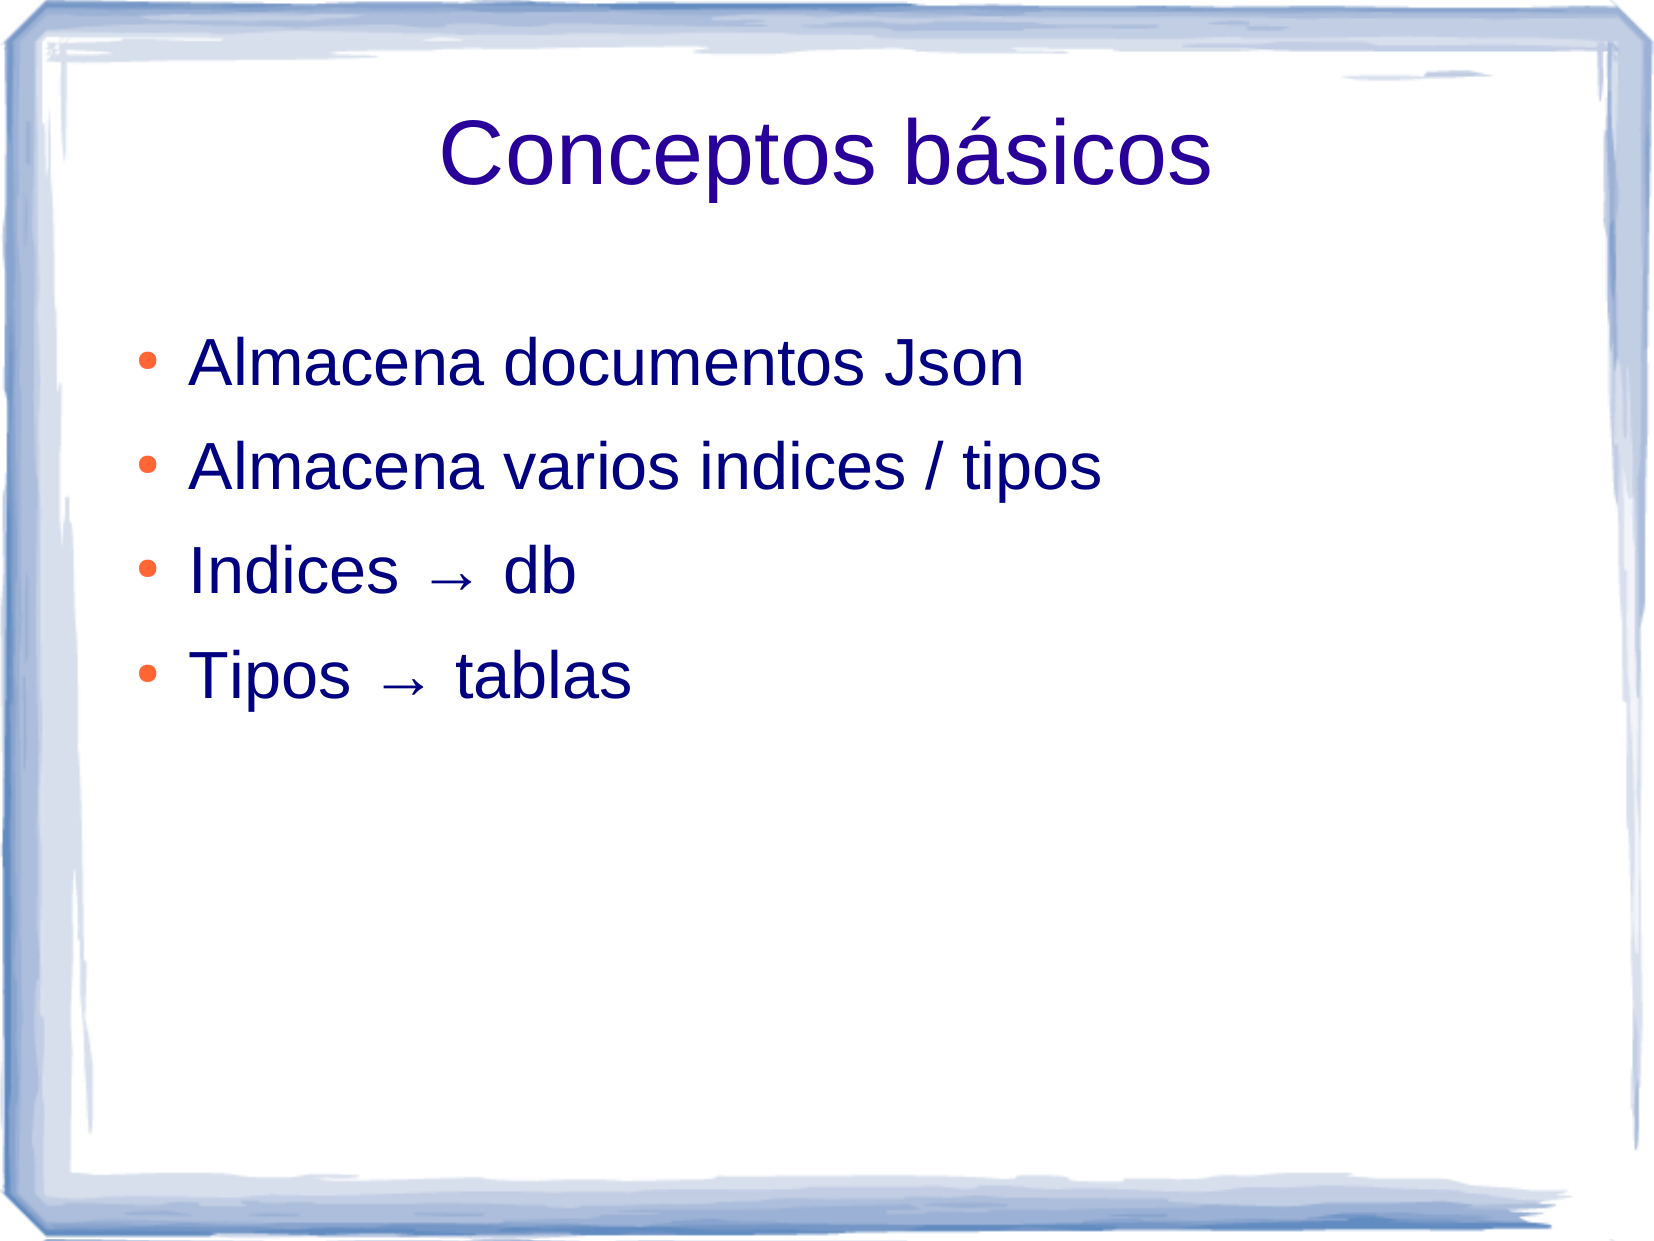

# Conceptos básicos
Almacena documentos Json
Almacena varios indices / tipos
Indices → db
Tipos → tablas